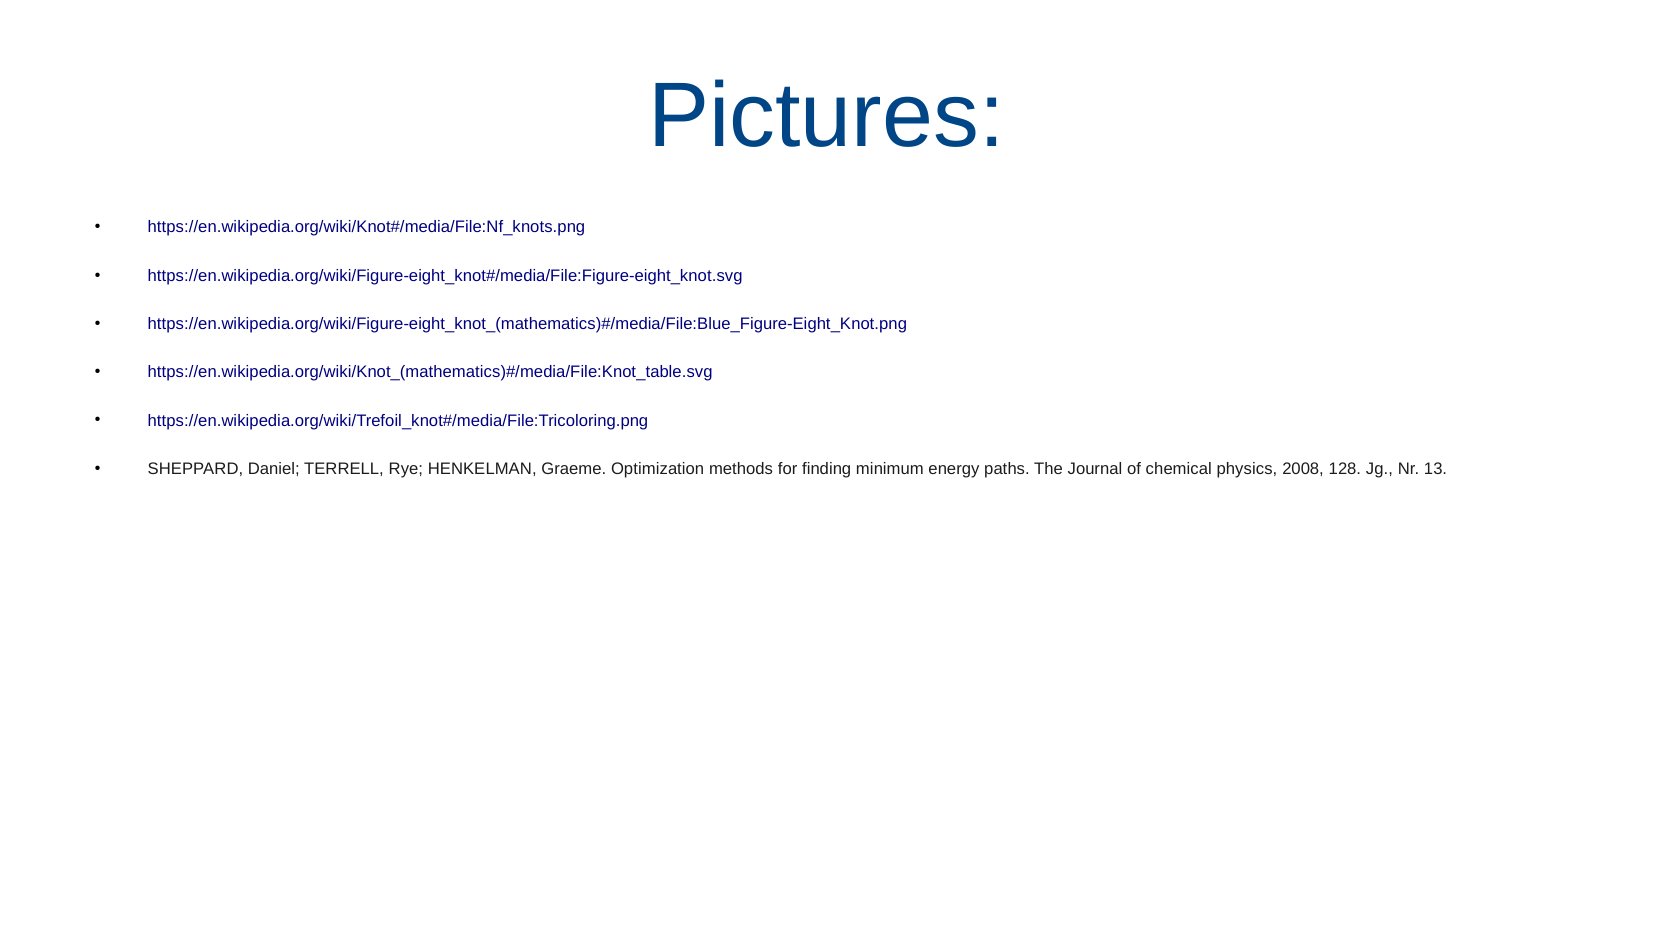

# Pictures:
https://en.wikipedia.org/wiki/Knot#/media/File:Nf_knots.png
https://en.wikipedia.org/wiki/Figure-eight_knot#/media/File:Figure-eight_knot.svg
https://en.wikipedia.org/wiki/Figure-eight_knot_(mathematics)#/media/File:Blue_Figure-Eight_Knot.png
https://en.wikipedia.org/wiki/Knot_(mathematics)#/media/File:Knot_table.svg
https://en.wikipedia.org/wiki/Trefoil_knot#/media/File:Tricoloring.png
SHEPPARD, Daniel; TERRELL, Rye; HENKELMAN, Graeme. Optimization methods for finding minimum energy paths. The Journal of chemical physics, 2008, 128. Jg., Nr. 13.